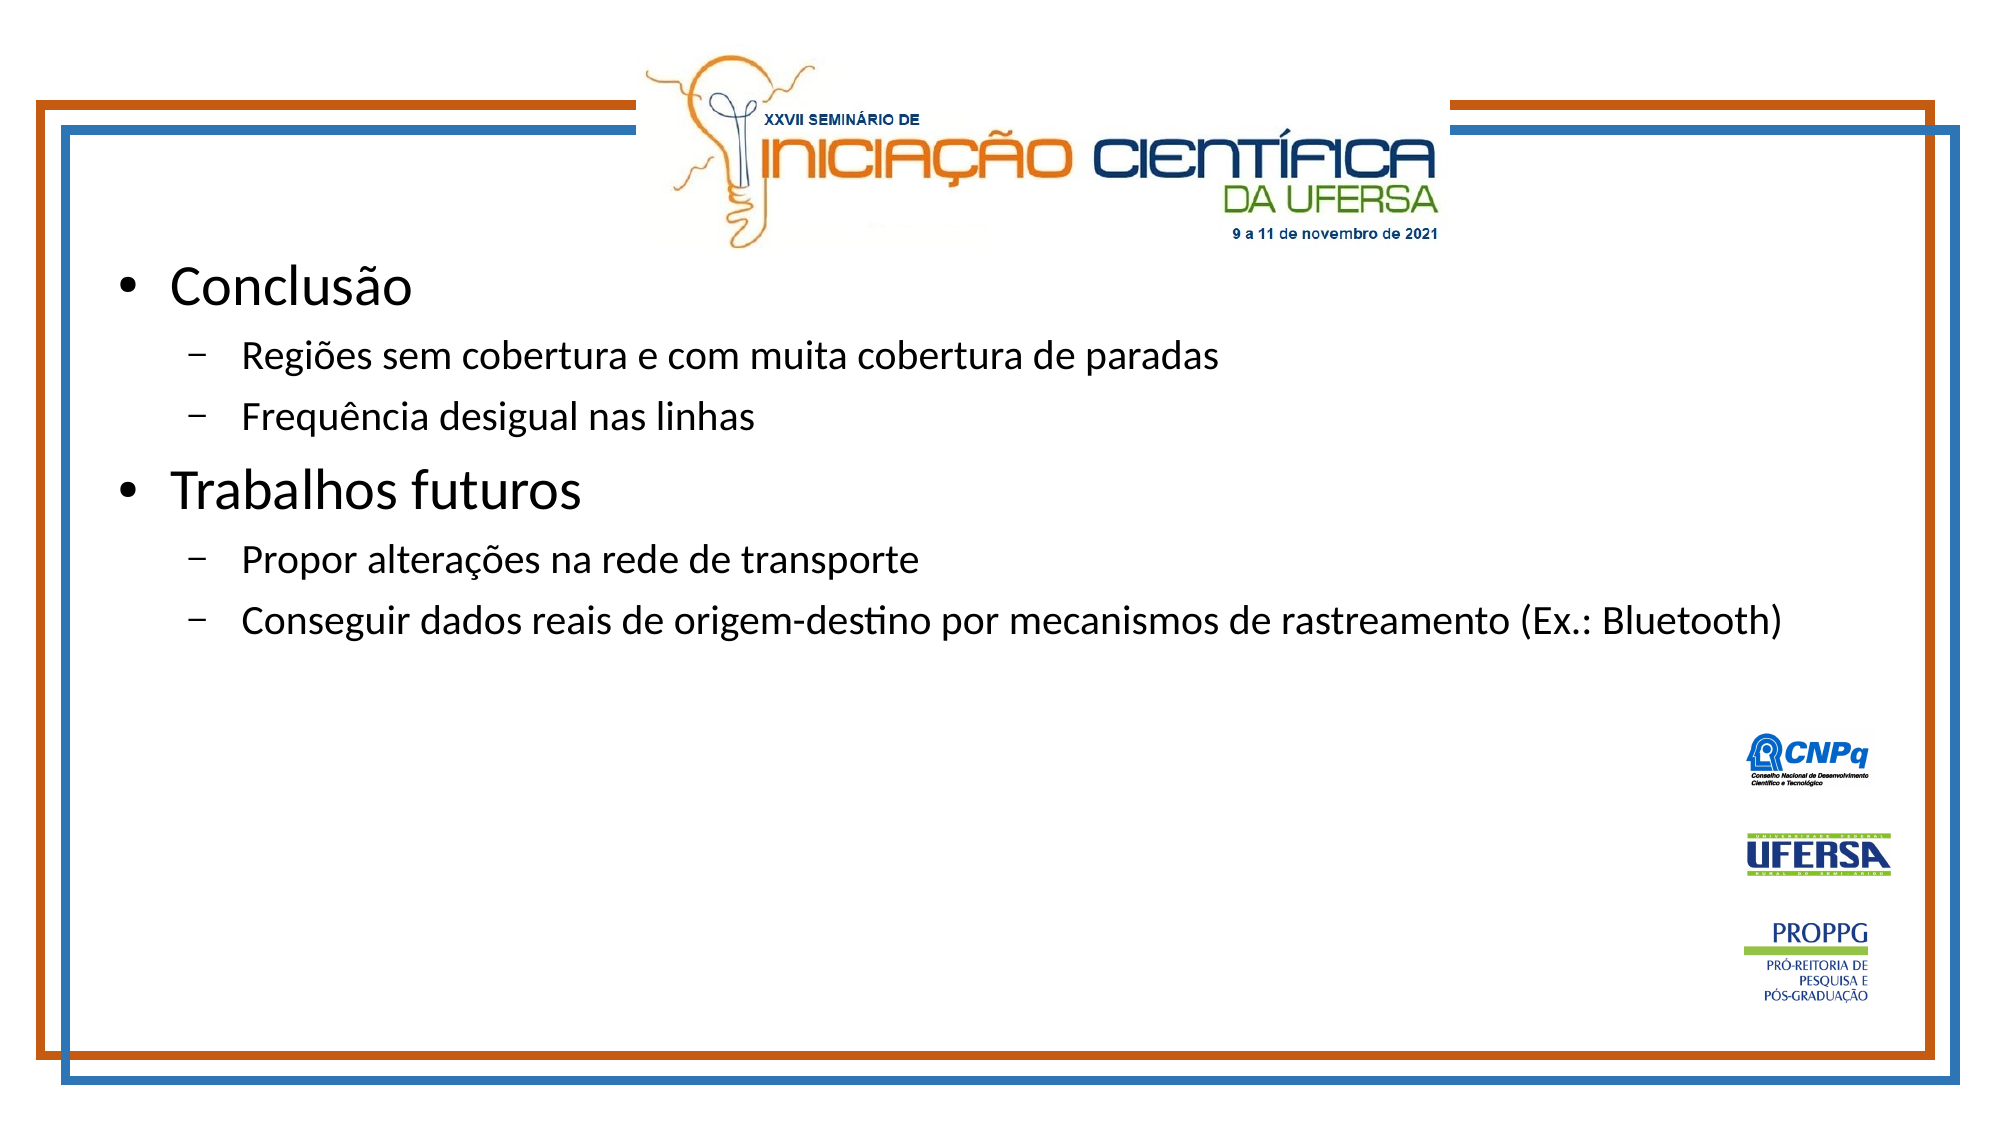

# Conclusão
Regiões sem cobertura e com muita cobertura de paradas
Frequência desigual nas linhas
Trabalhos futuros
Propor alterações na rede de transporte
Conseguir dados reais de origem-destino por mecanismos de rastreamento (Ex.: Bluetooth)